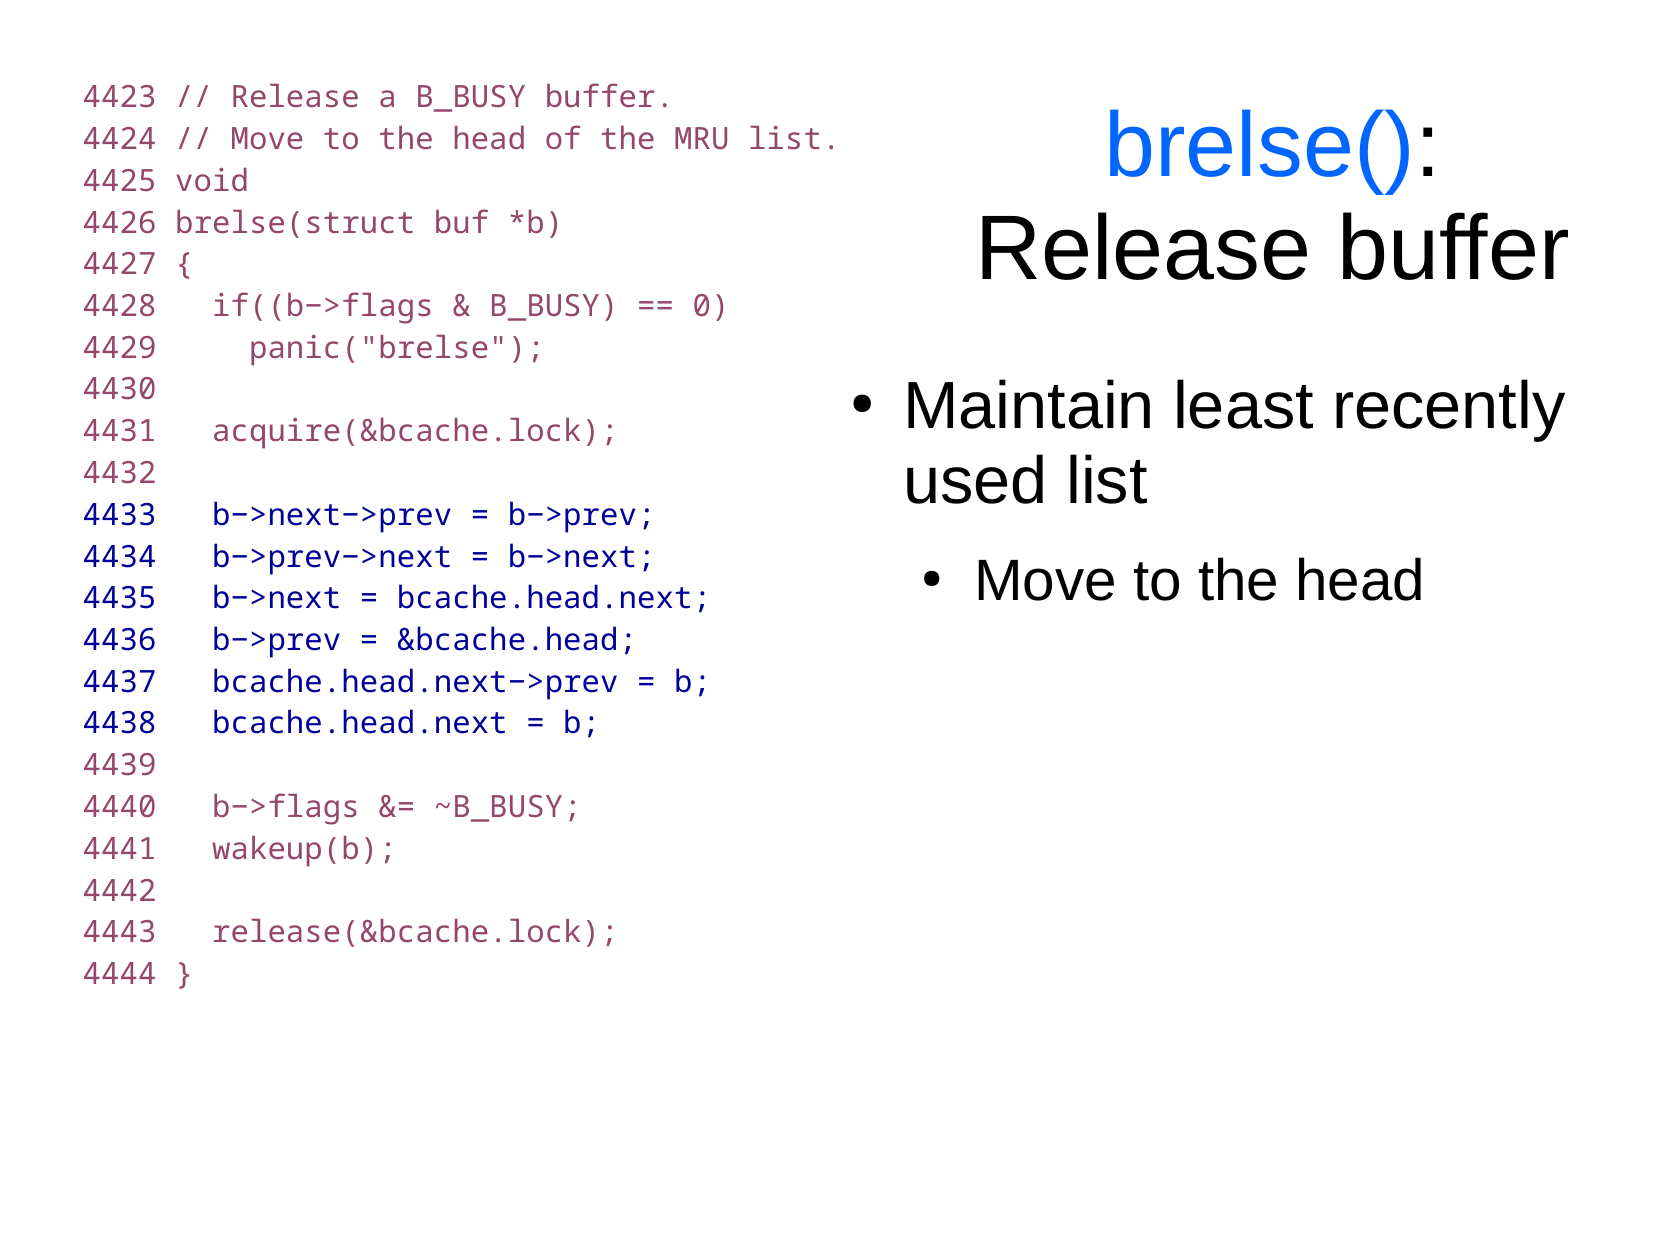

4423 // Release a B_BUSY buffer.
4424 // Move to the head of the MRU list.
4425 void
4426 brelse(struct buf *b)
4427 {
4428 if((b−>flags & B_BUSY) == 0)
4429 panic("brelse");
4430
4431 acquire(&bcache.lock);
4432
4433 b−>next−>prev = b−>prev;
4434 b−>prev−>next = b−>next;
4435 b−>next = bcache.head.next;
4436 b−>prev = &bcache.head;
4437 bcache.head.next−>prev = b;
4438 bcache.head.next = b;
4439
4440 b−>flags &= ~B_BUSY;
4441 wakeup(b);
4442
4443 release(&bcache.lock);
4444 }
# brelse(): Release buffer
Maintain least recently used list
Move to the head